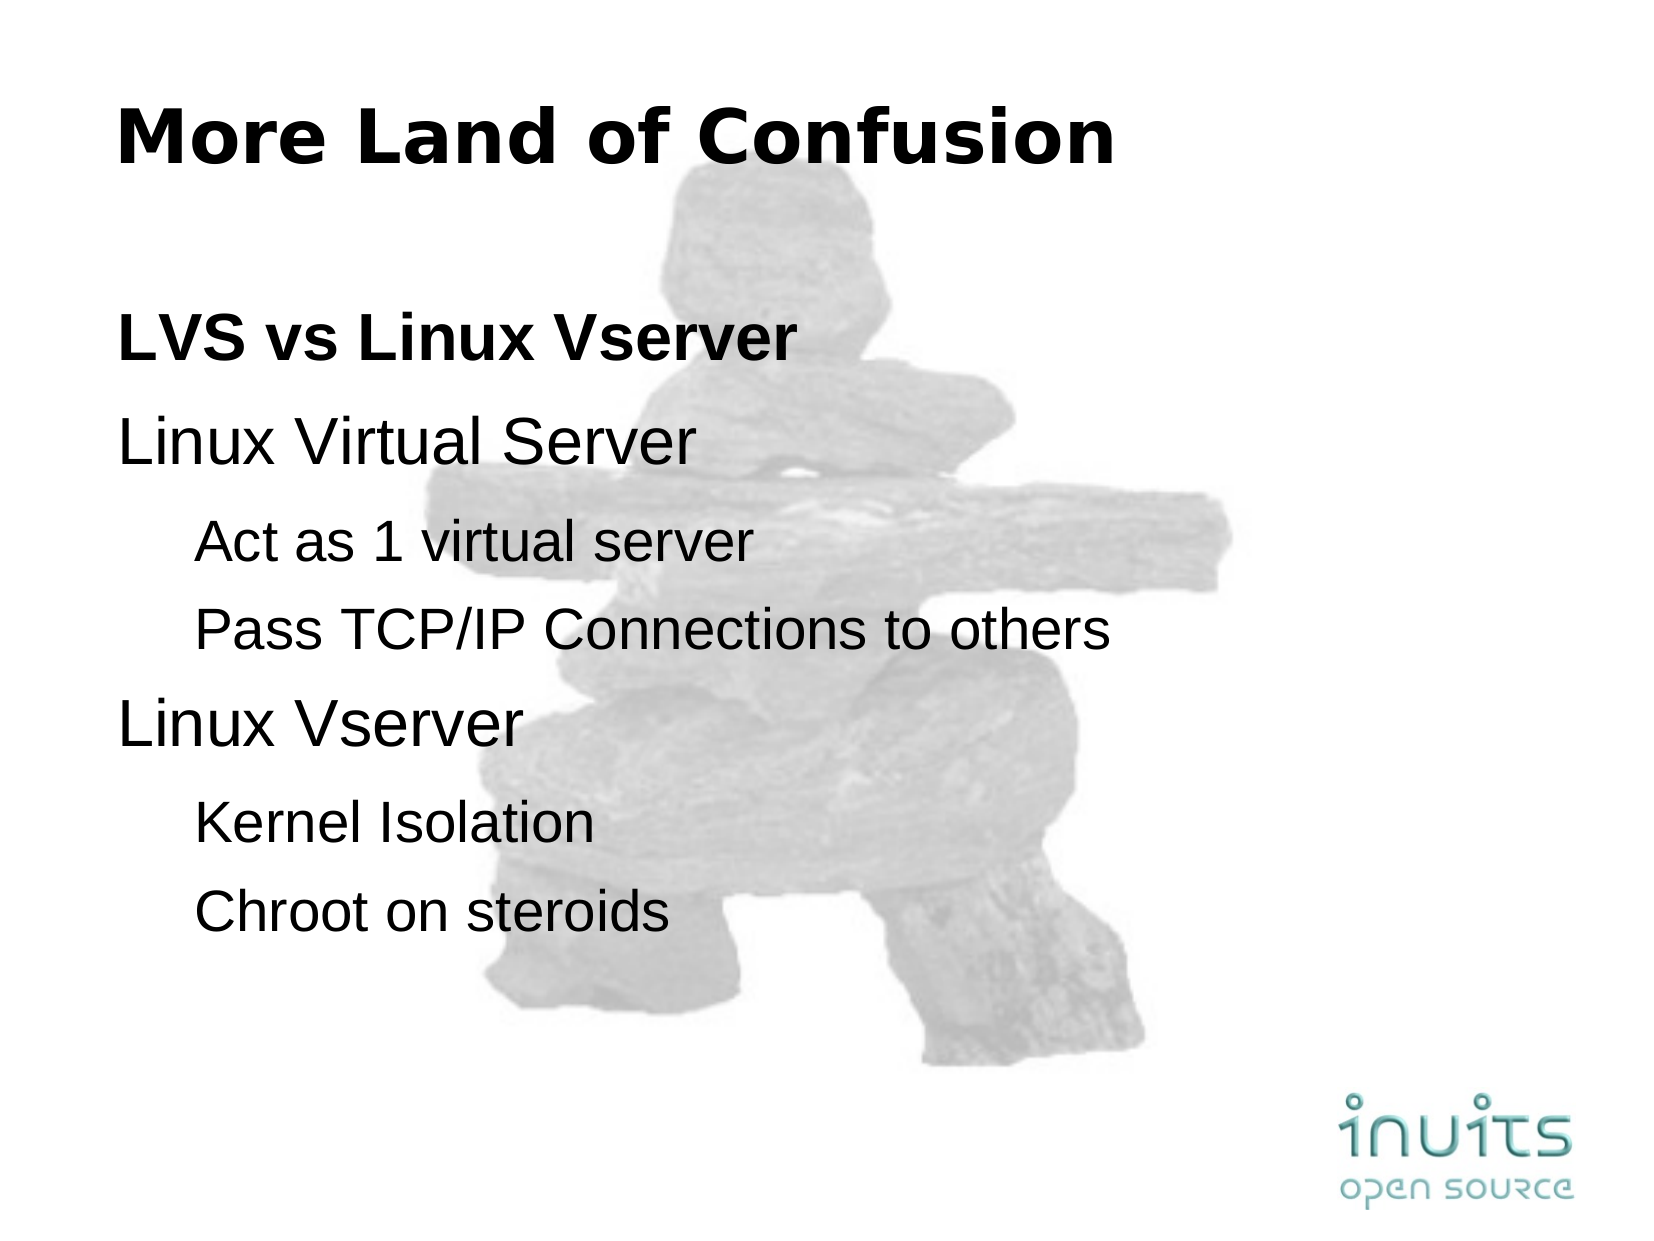

More Land of Confusion
# LVS vs Linux Vserver
Linux Virtual Server
Act as 1 virtual server
Pass TCP/IP Connections to others
Linux Vserver
Kernel Isolation
Chroot on steroids